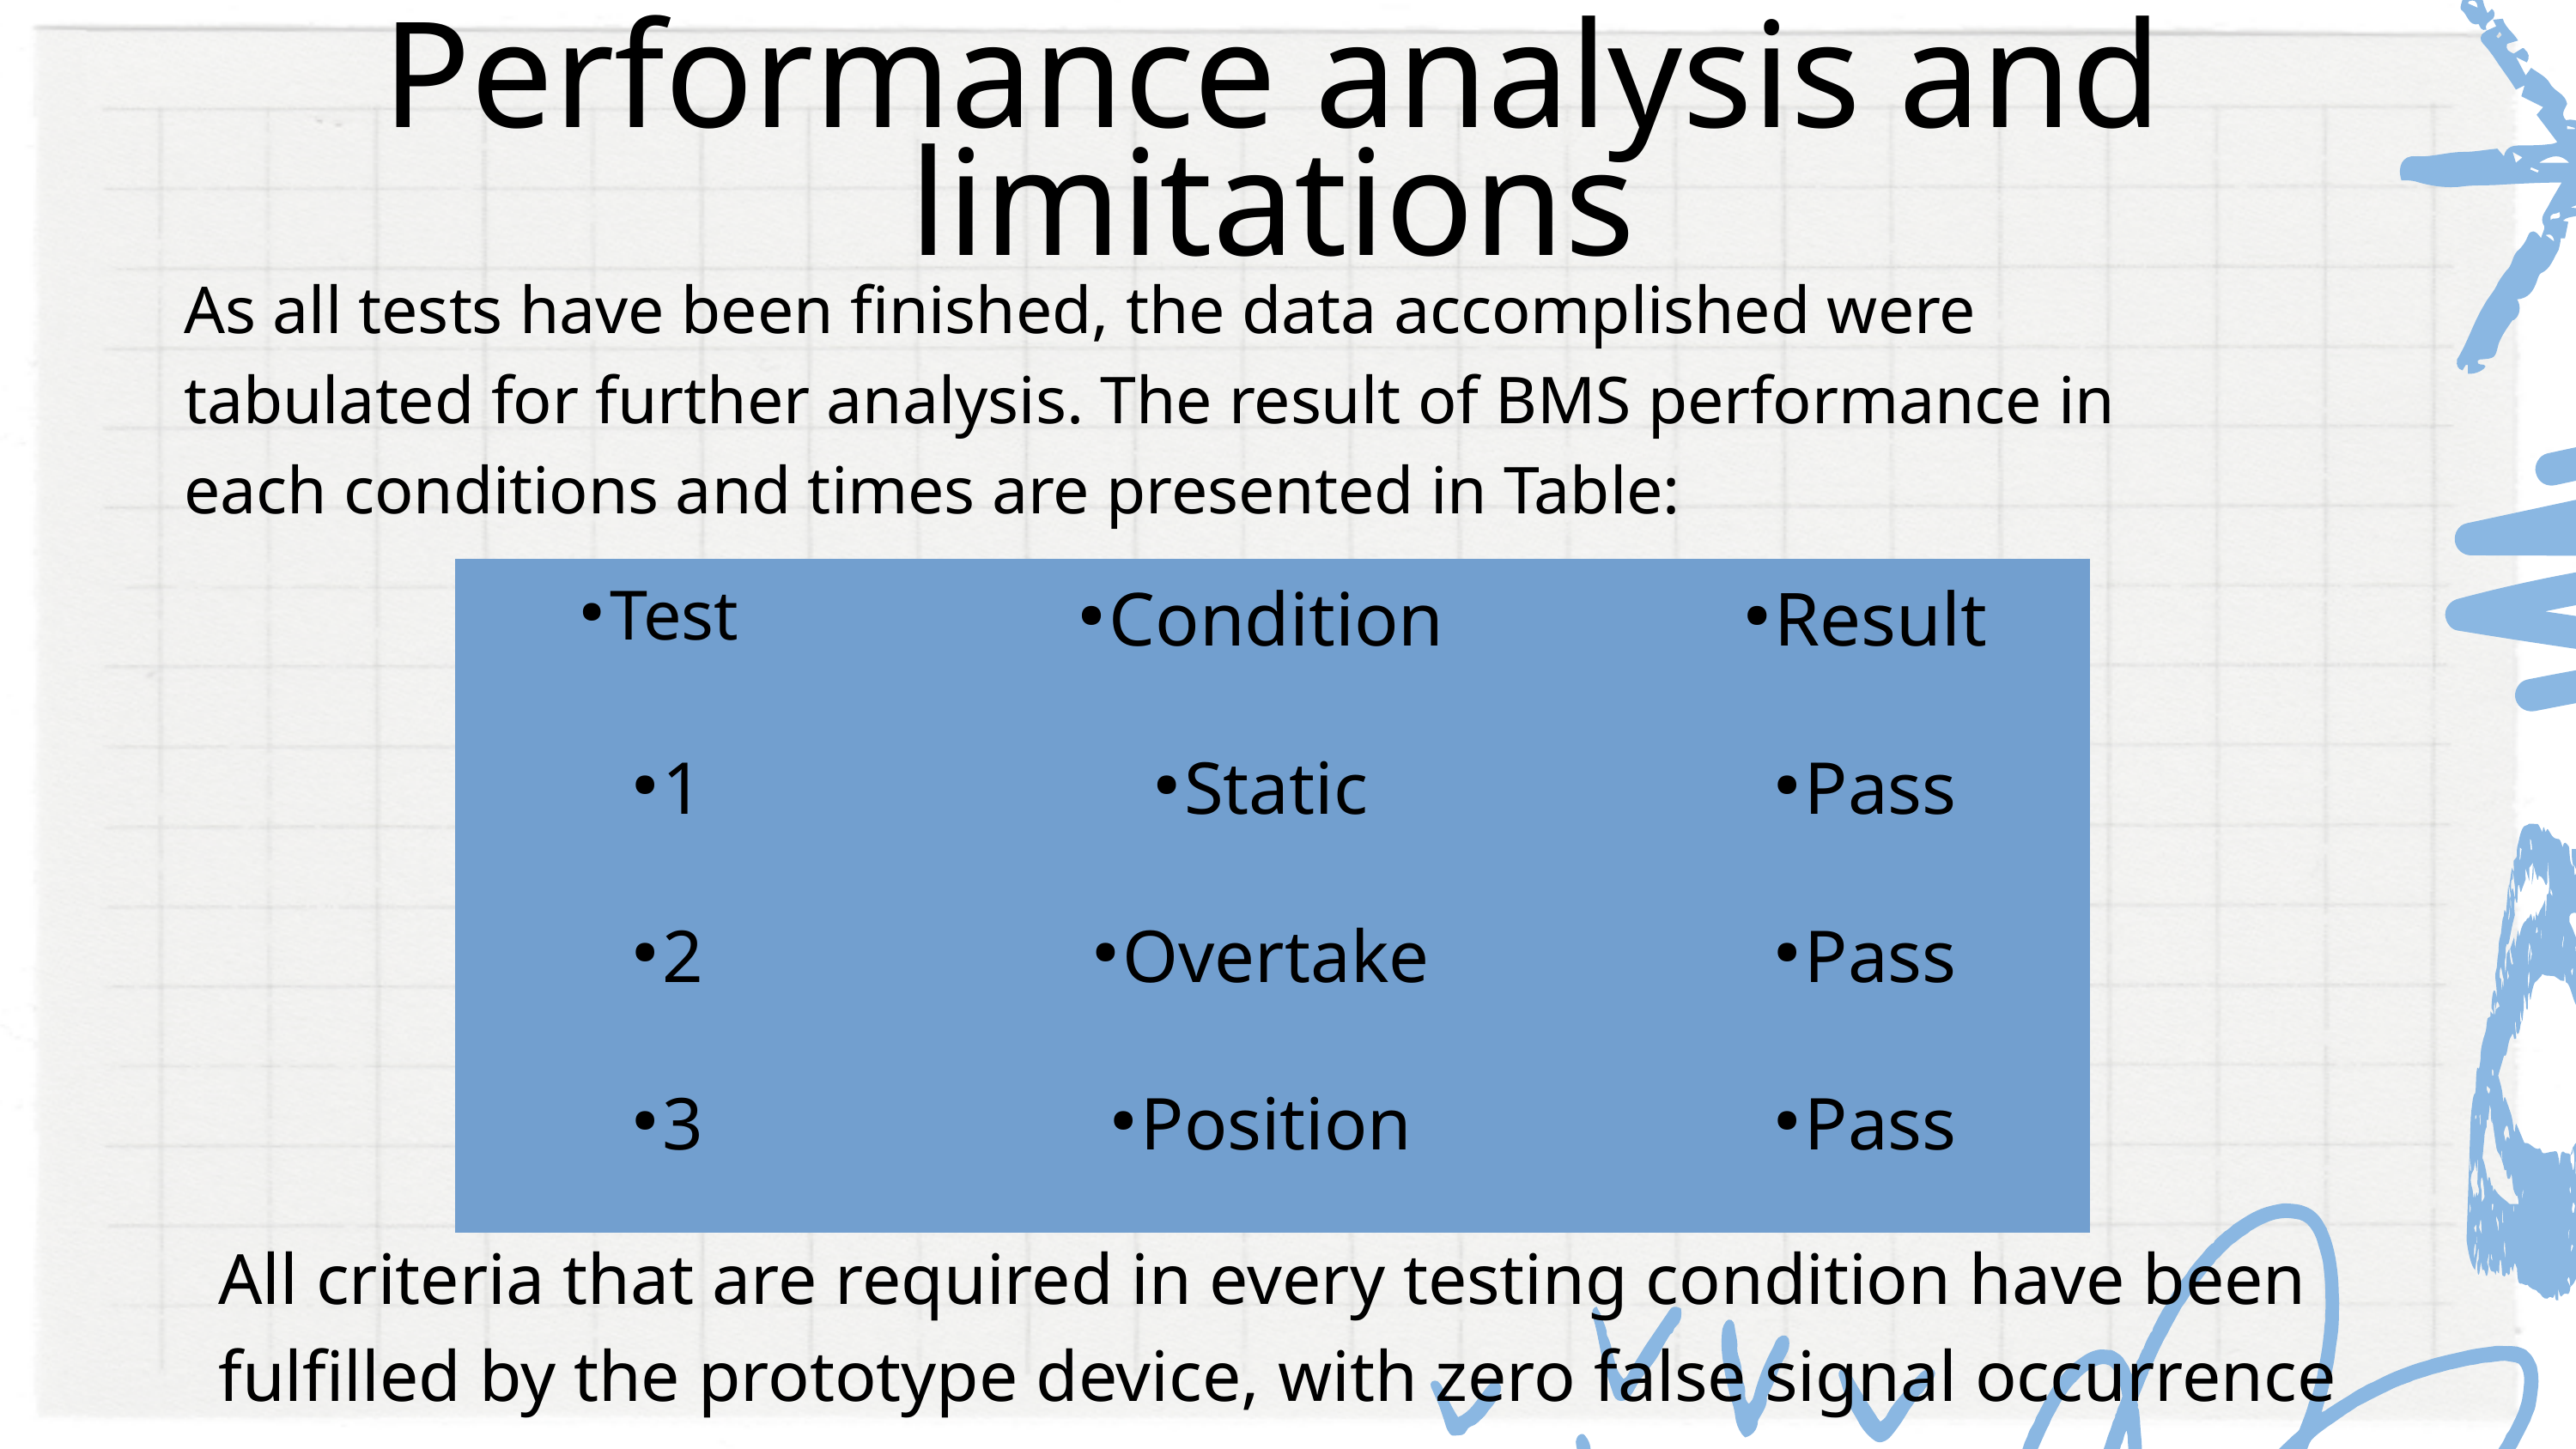

Performance analysis and limitations
As all tests have been finished, the data accomplished were tabulated for further analysis. The result of BMS performance in each conditions and times are presented in Table:
| Test | Condition | Result |
| --- | --- | --- |
| 1 | Static | Pass |
| 2 | Overtake | Pass |
| 3 | Position | Pass |
All criteria that are required in every testing condition have been fulfilled by the prototype device, with zero false signal occurrence